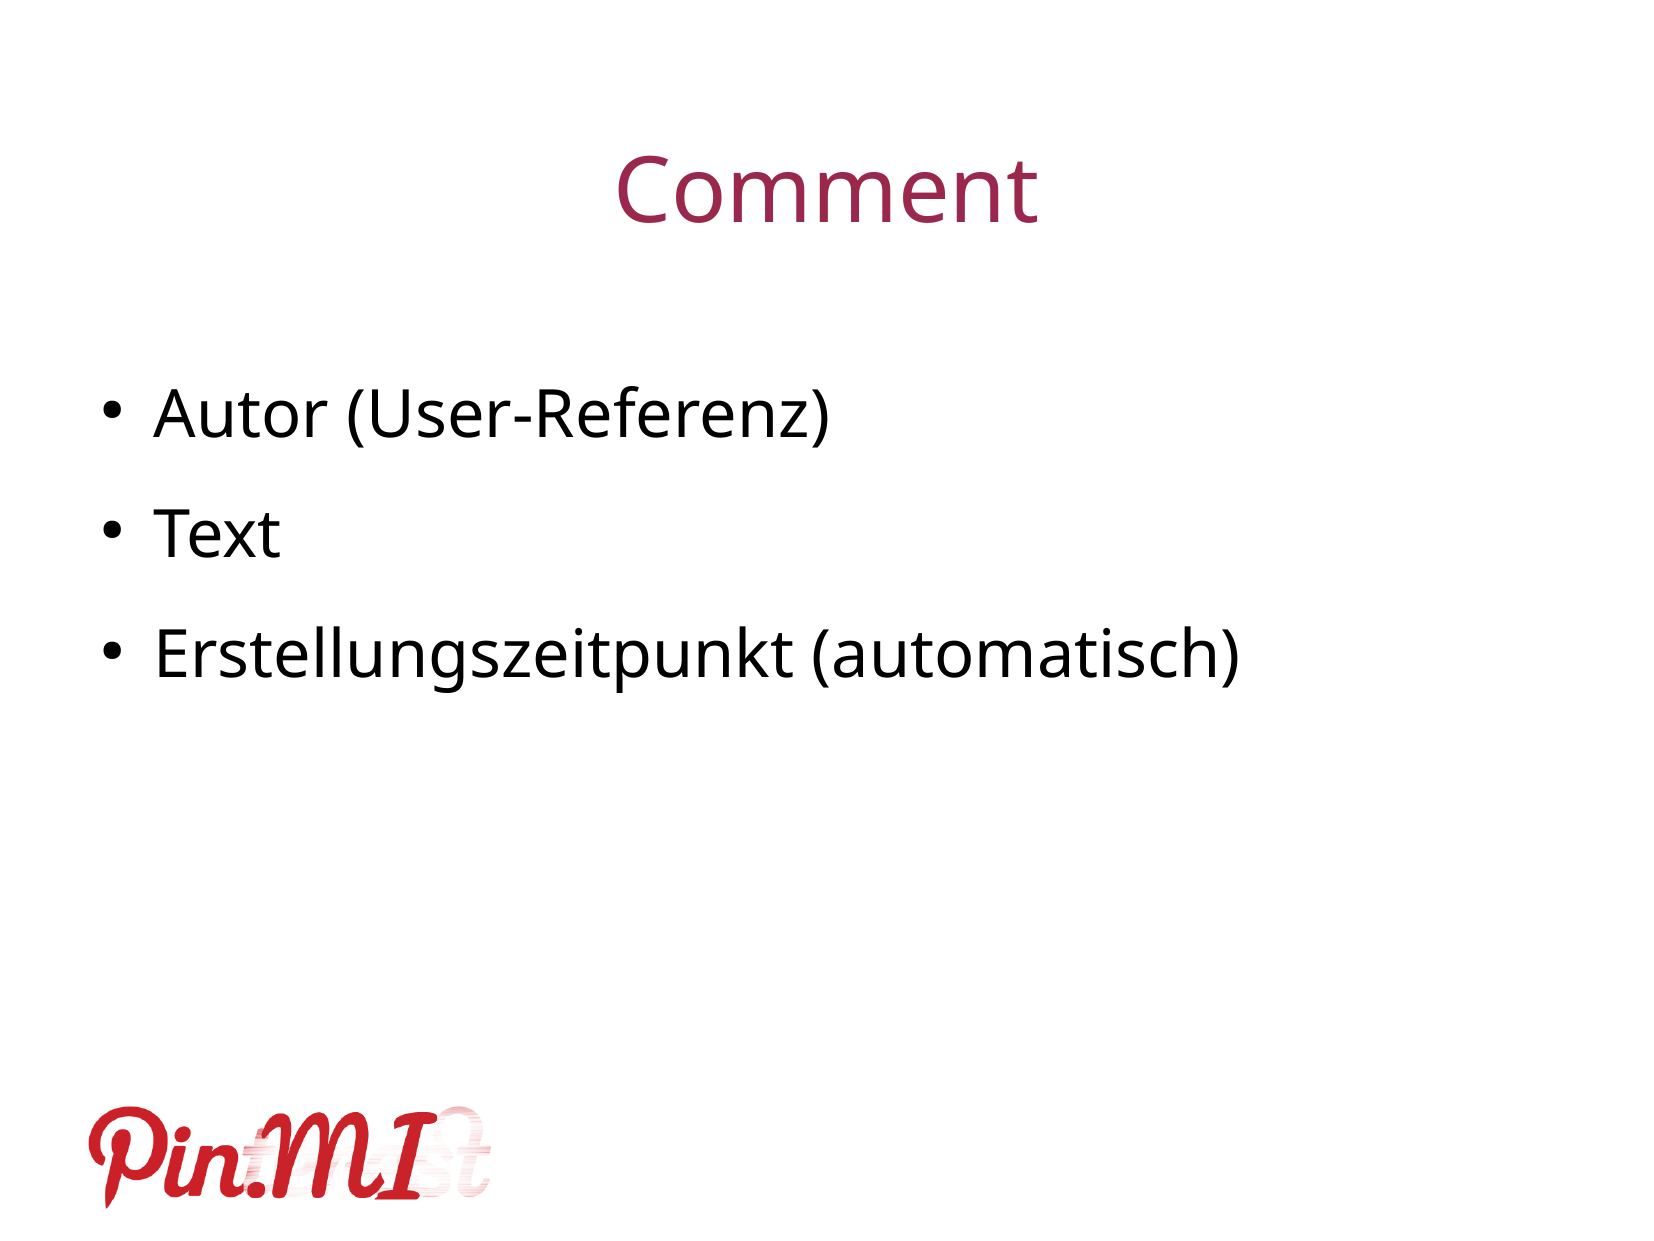

# Comment
Autor (User-Referenz)
Text
Erstellungszeitpunkt (automatisch)